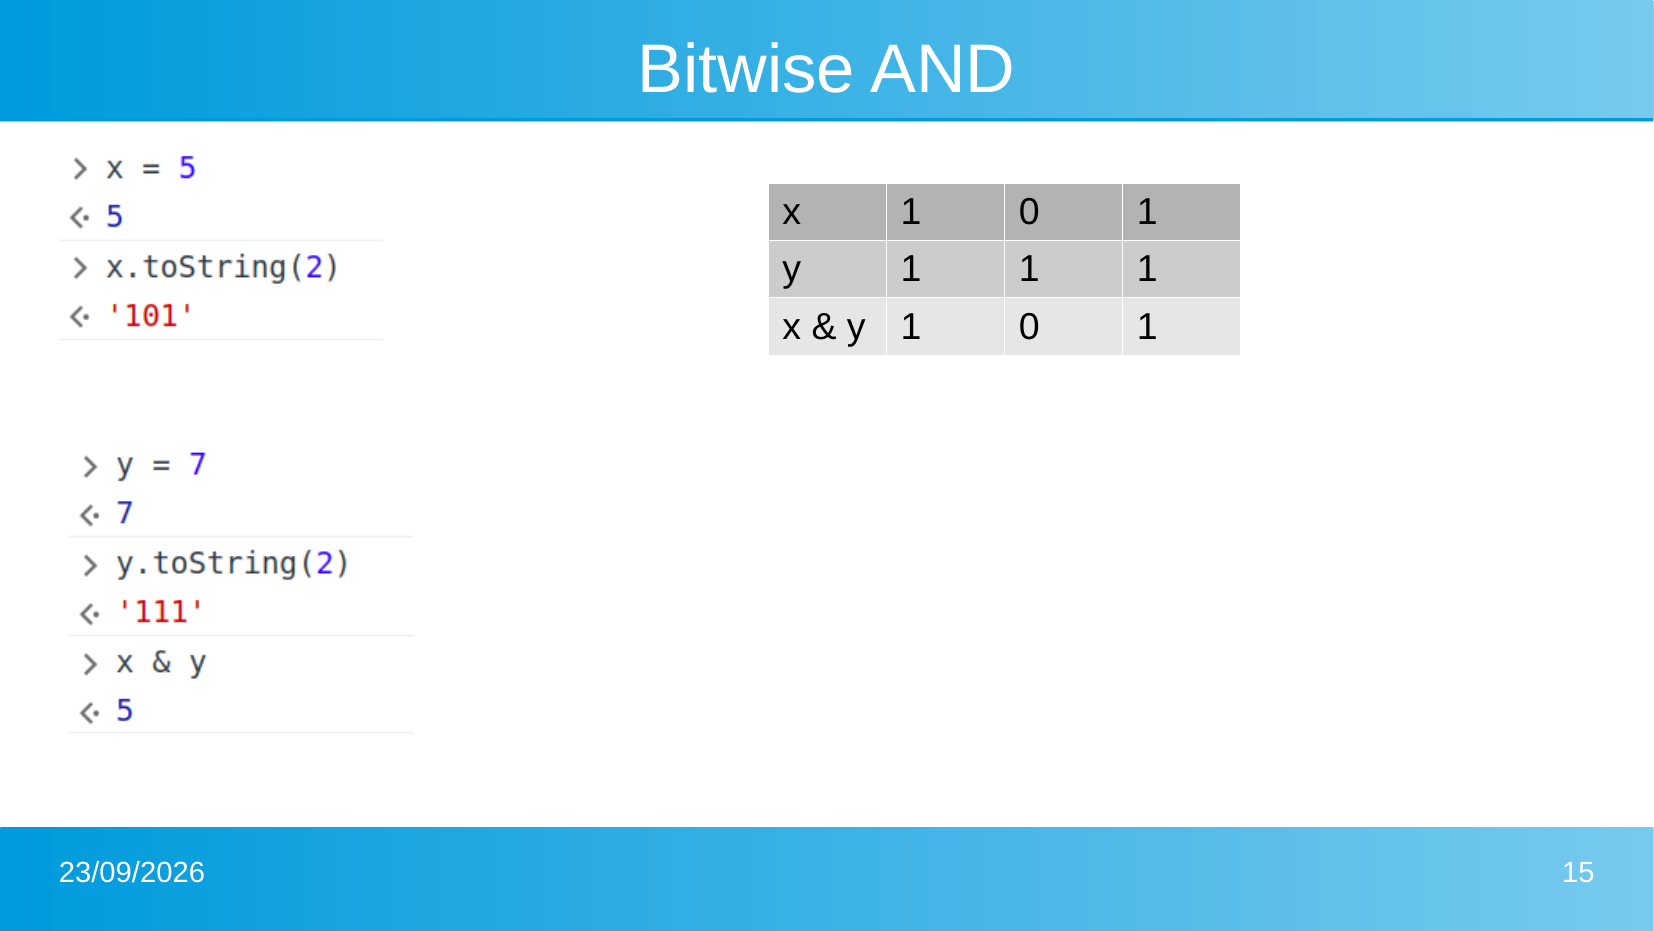

# Bitwise AND
| x | 1 | 0 | 1 |
| --- | --- | --- | --- |
| y | 1 | 1 | 1 |
| x & y | 1 | 0 | 1 |
15